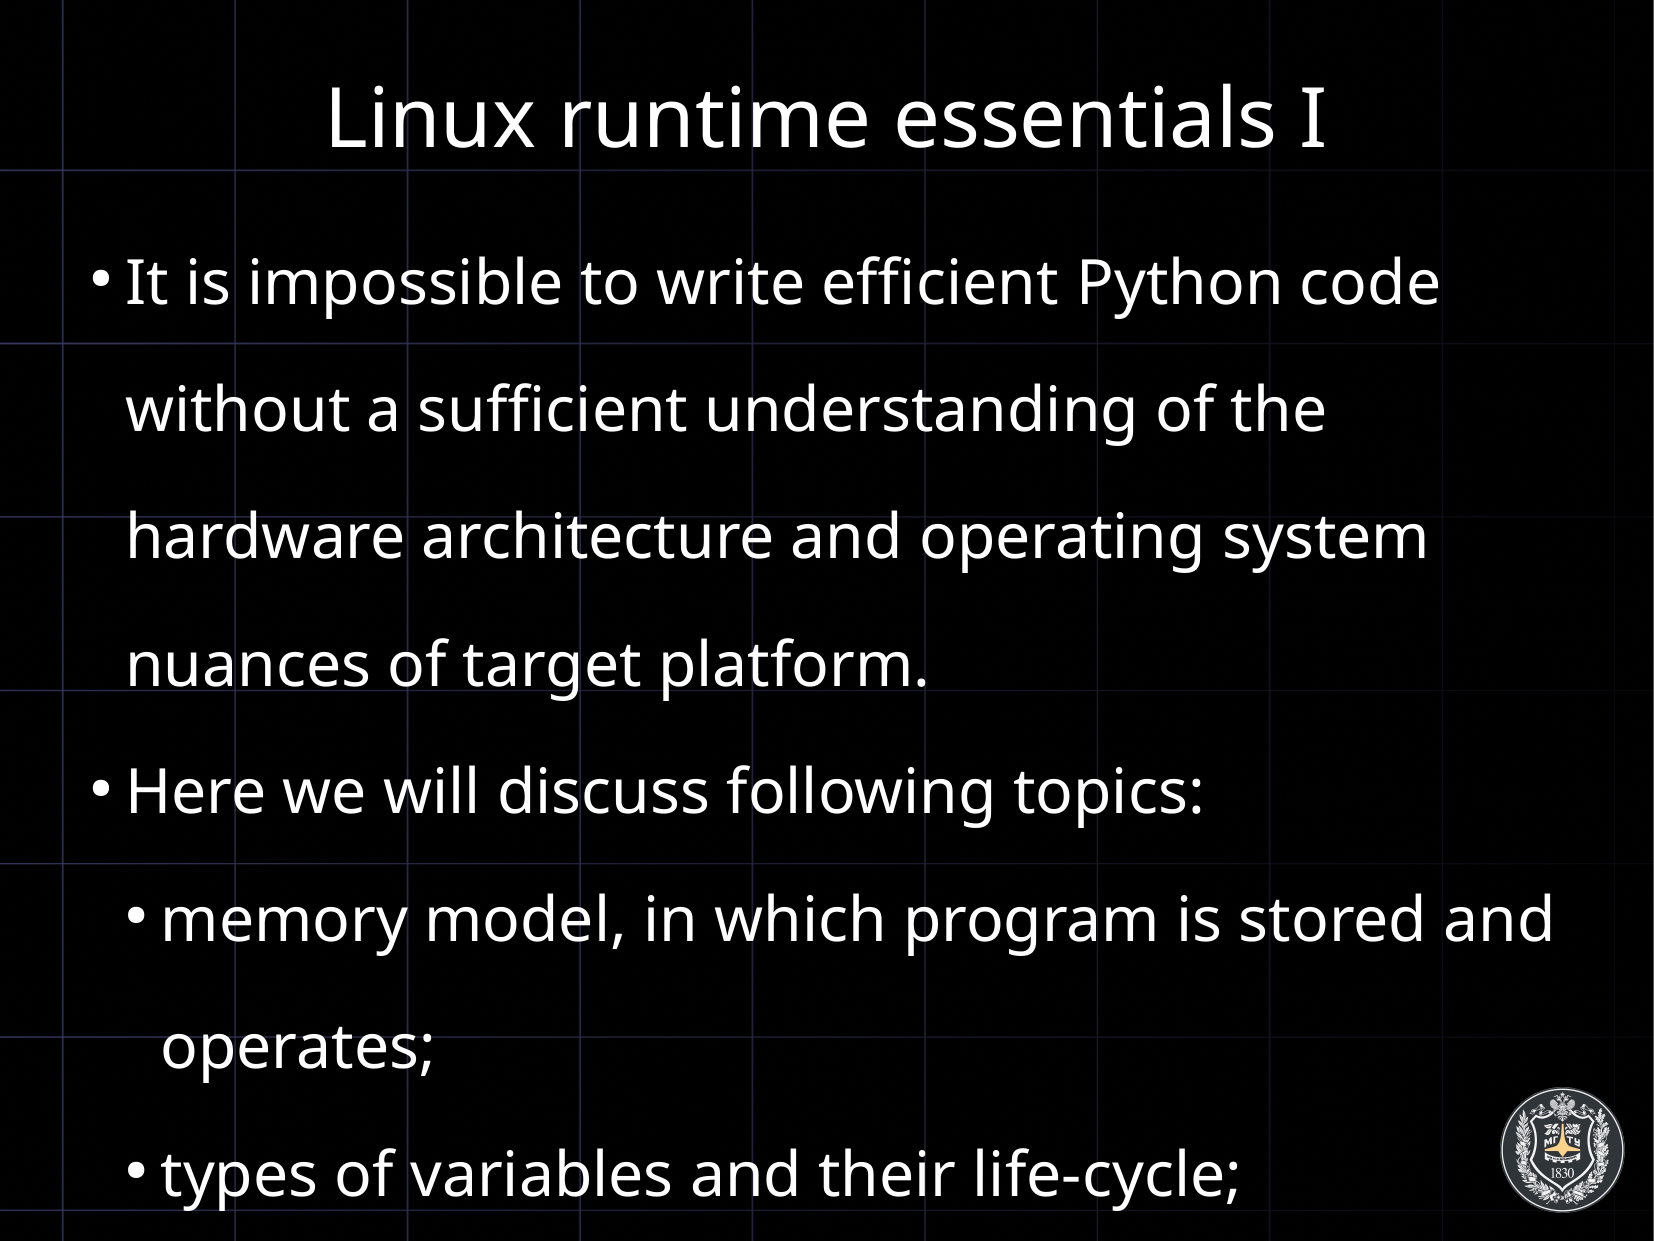

# Linux runtime essentials I
It is impossible to write efficient Python code without a sufficient understanding of the hardware architecture and operating system nuances of target platform.
Here we will discuss following topics:
memory model, in which program is stored and operates;
types of variables and their life-cycle;
program decomposition into functions and function call mechanism.